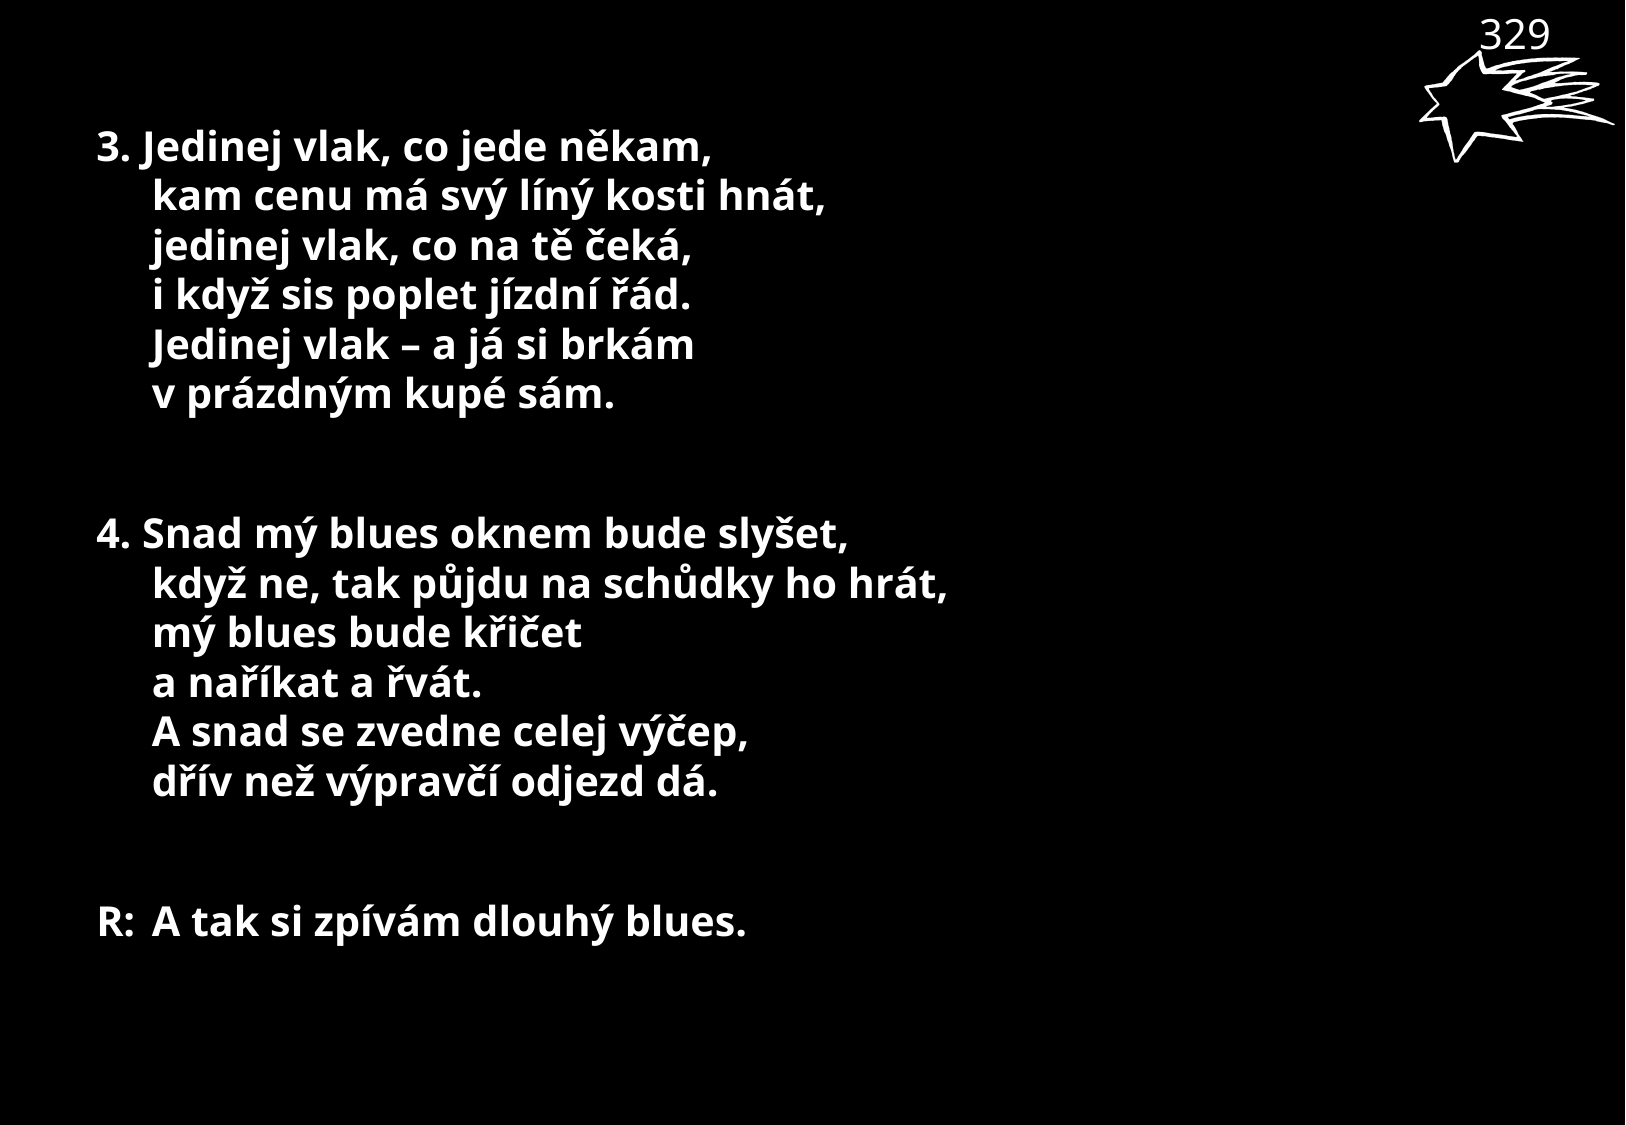

329
# 3. Jedinej vlak, co jede někam, kam cenu má svý líný kosti hnát, jedinej vlak, co na tě čeká, i když sis poplet jízdní řád. Jedinej vlak – a já si brkám v prázdným kupé sám.
4. Snad mý blues oknem bude slyšet,
když ne, tak půjdu na schůdky ho hrát,
mý blues bude křičet
a naříkat a řvát.
A snad se zvedne celej výčep,
dřív než výpravčí odjezd dá.
R: 	A tak si zpívám dlouhý blues.